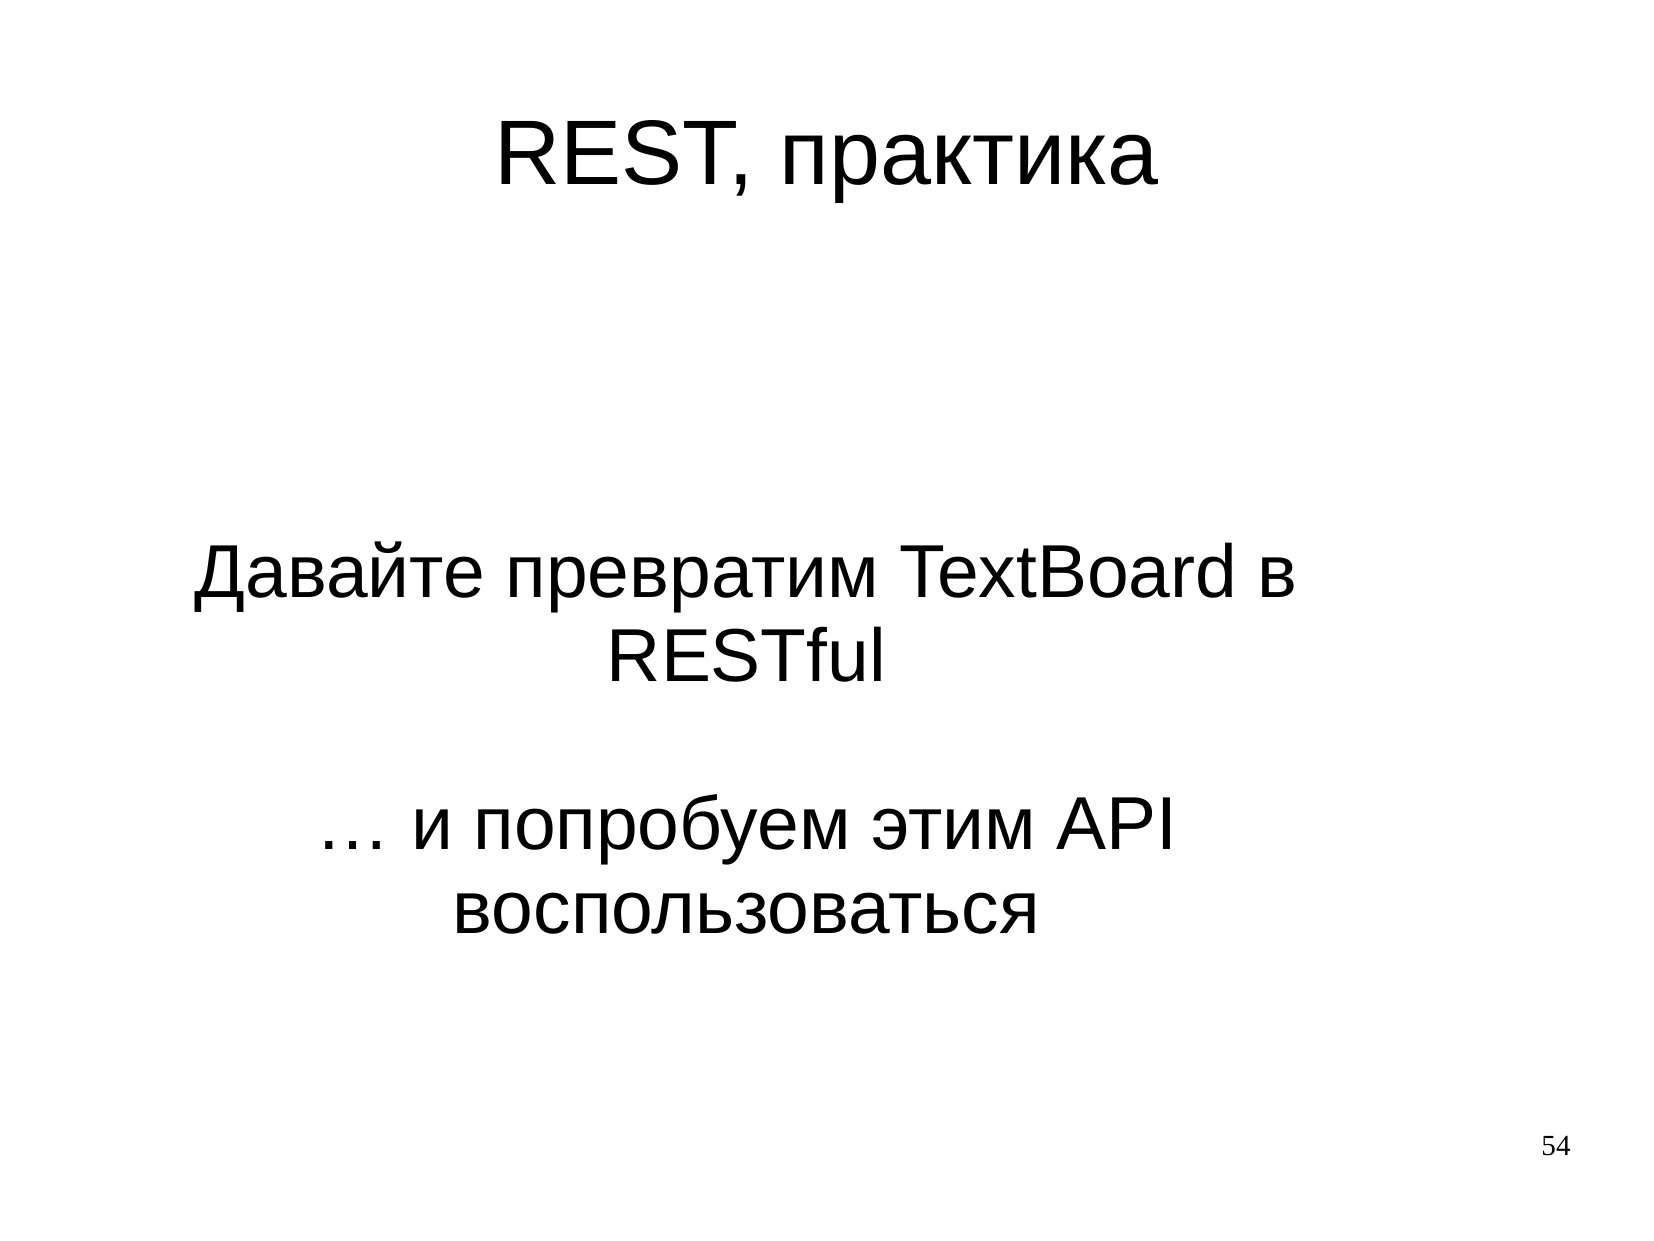

# REST, практика
Давайте превратим TextBoard в RESTful
… и попробуем этим API воспользоваться
54